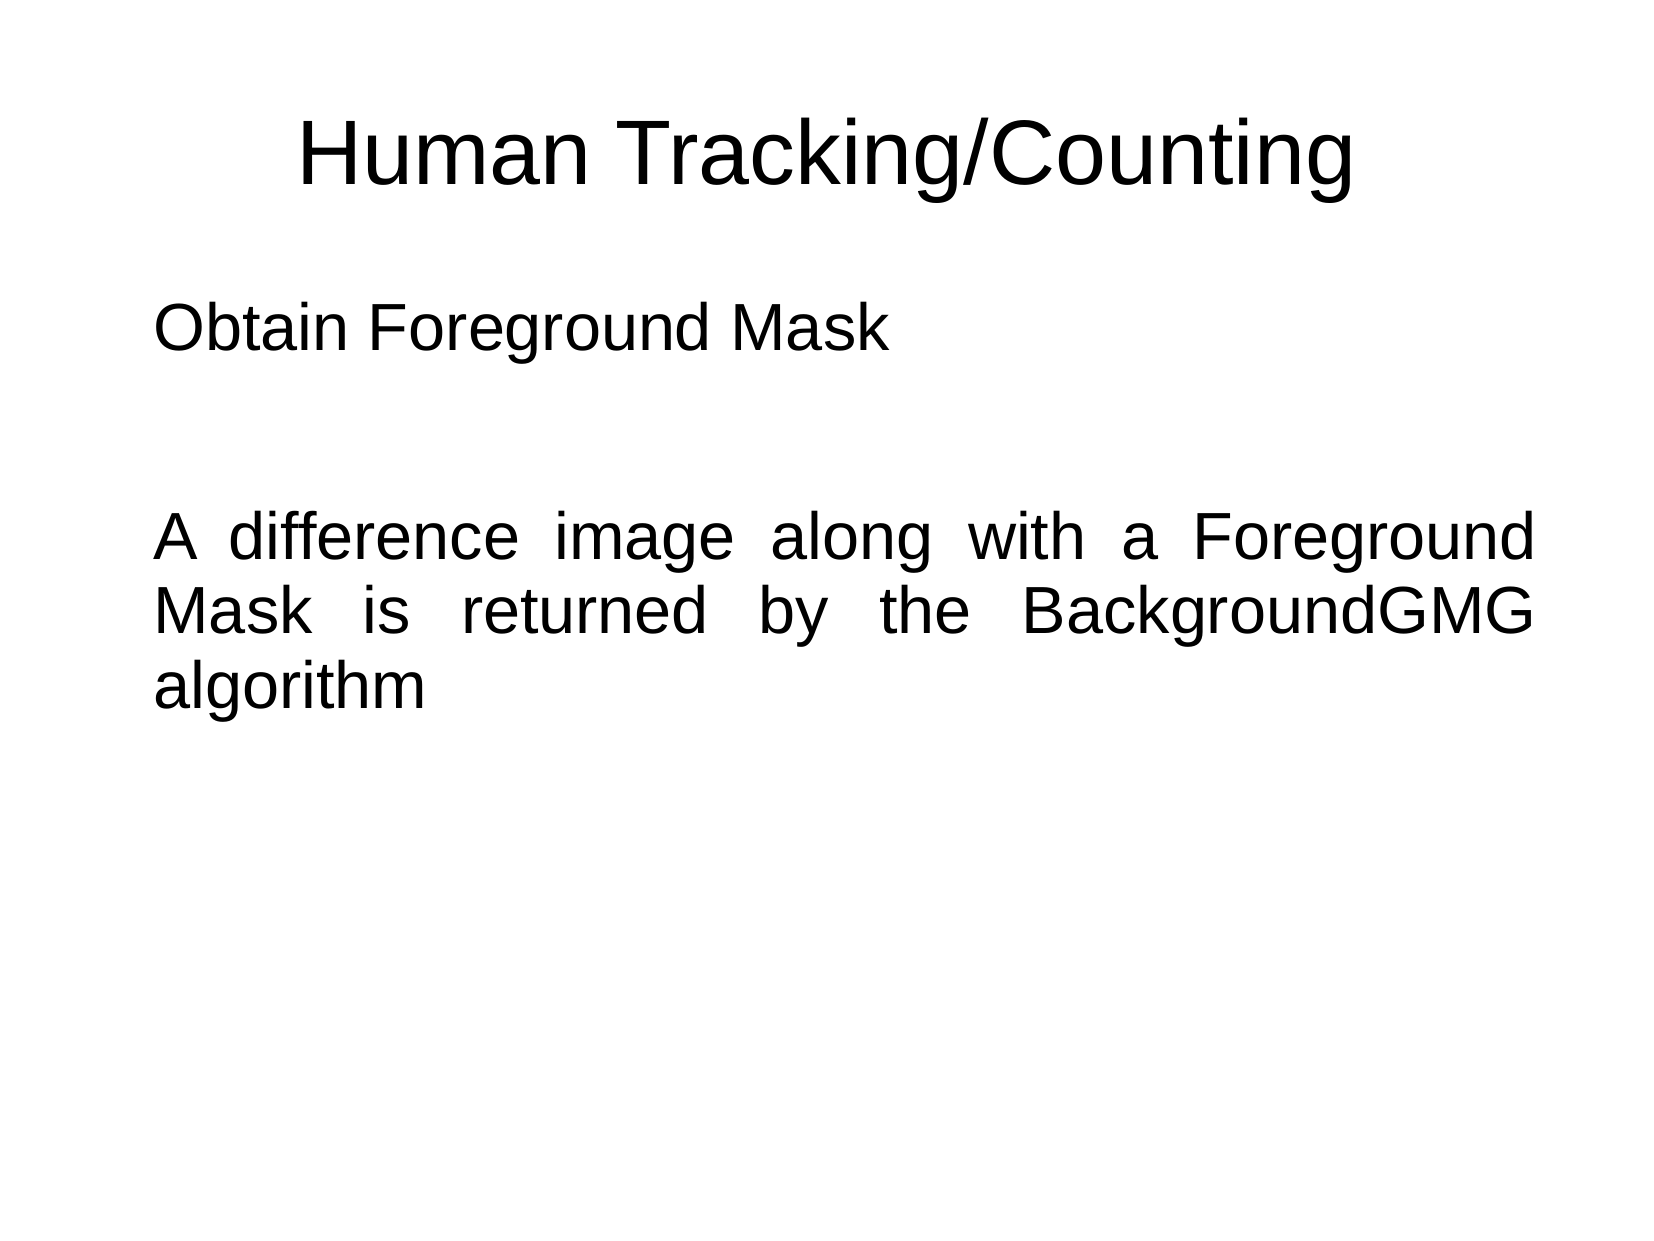

# Human Tracking/Counting
Obtain Foreground Mask
A difference image along with a Foreground Mask is returned by the BackgroundGMG algorithm